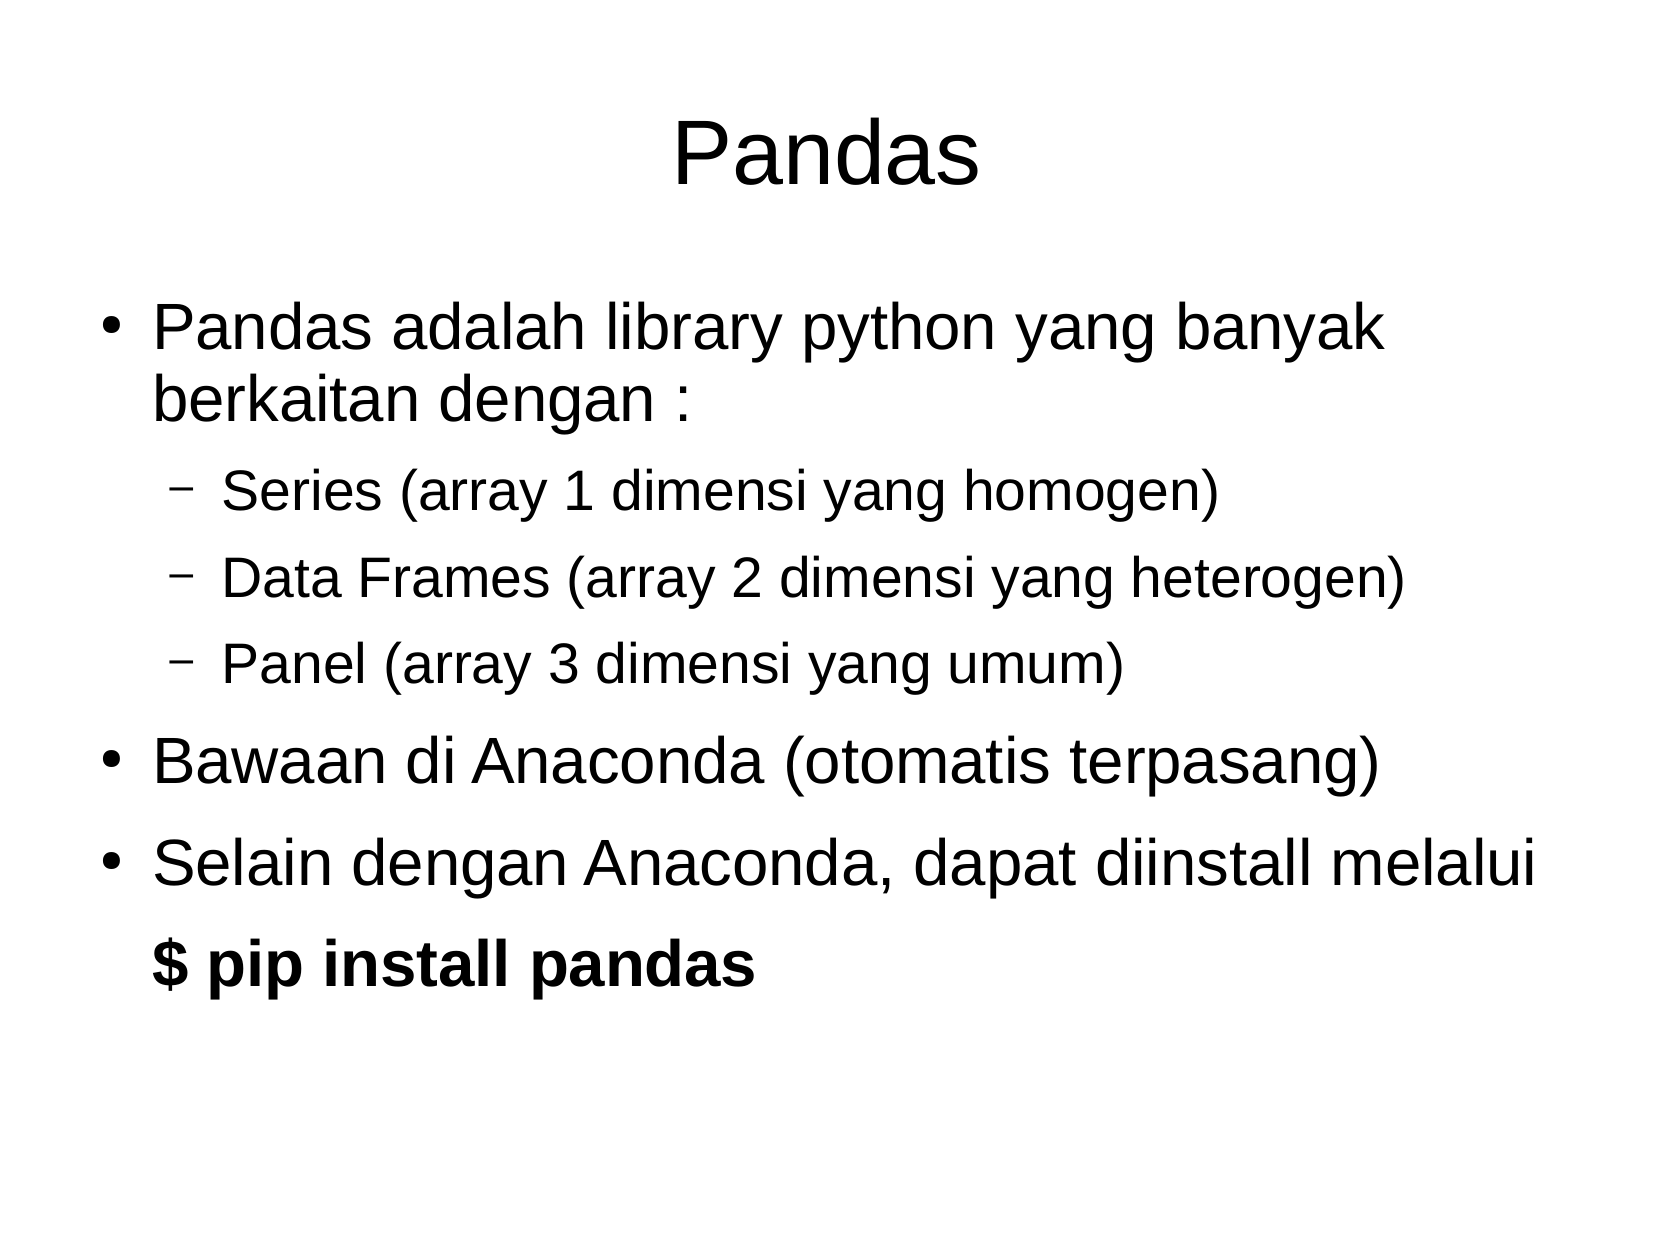

# Pandas
Pandas adalah library python yang banyak berkaitan dengan :
Series (array 1 dimensi yang homogen)
Data Frames (array 2 dimensi yang heterogen)
Panel (array 3 dimensi yang umum)
Bawaan di Anaconda (otomatis terpasang)
Selain dengan Anaconda, dapat diinstall melalui
$ pip install pandas